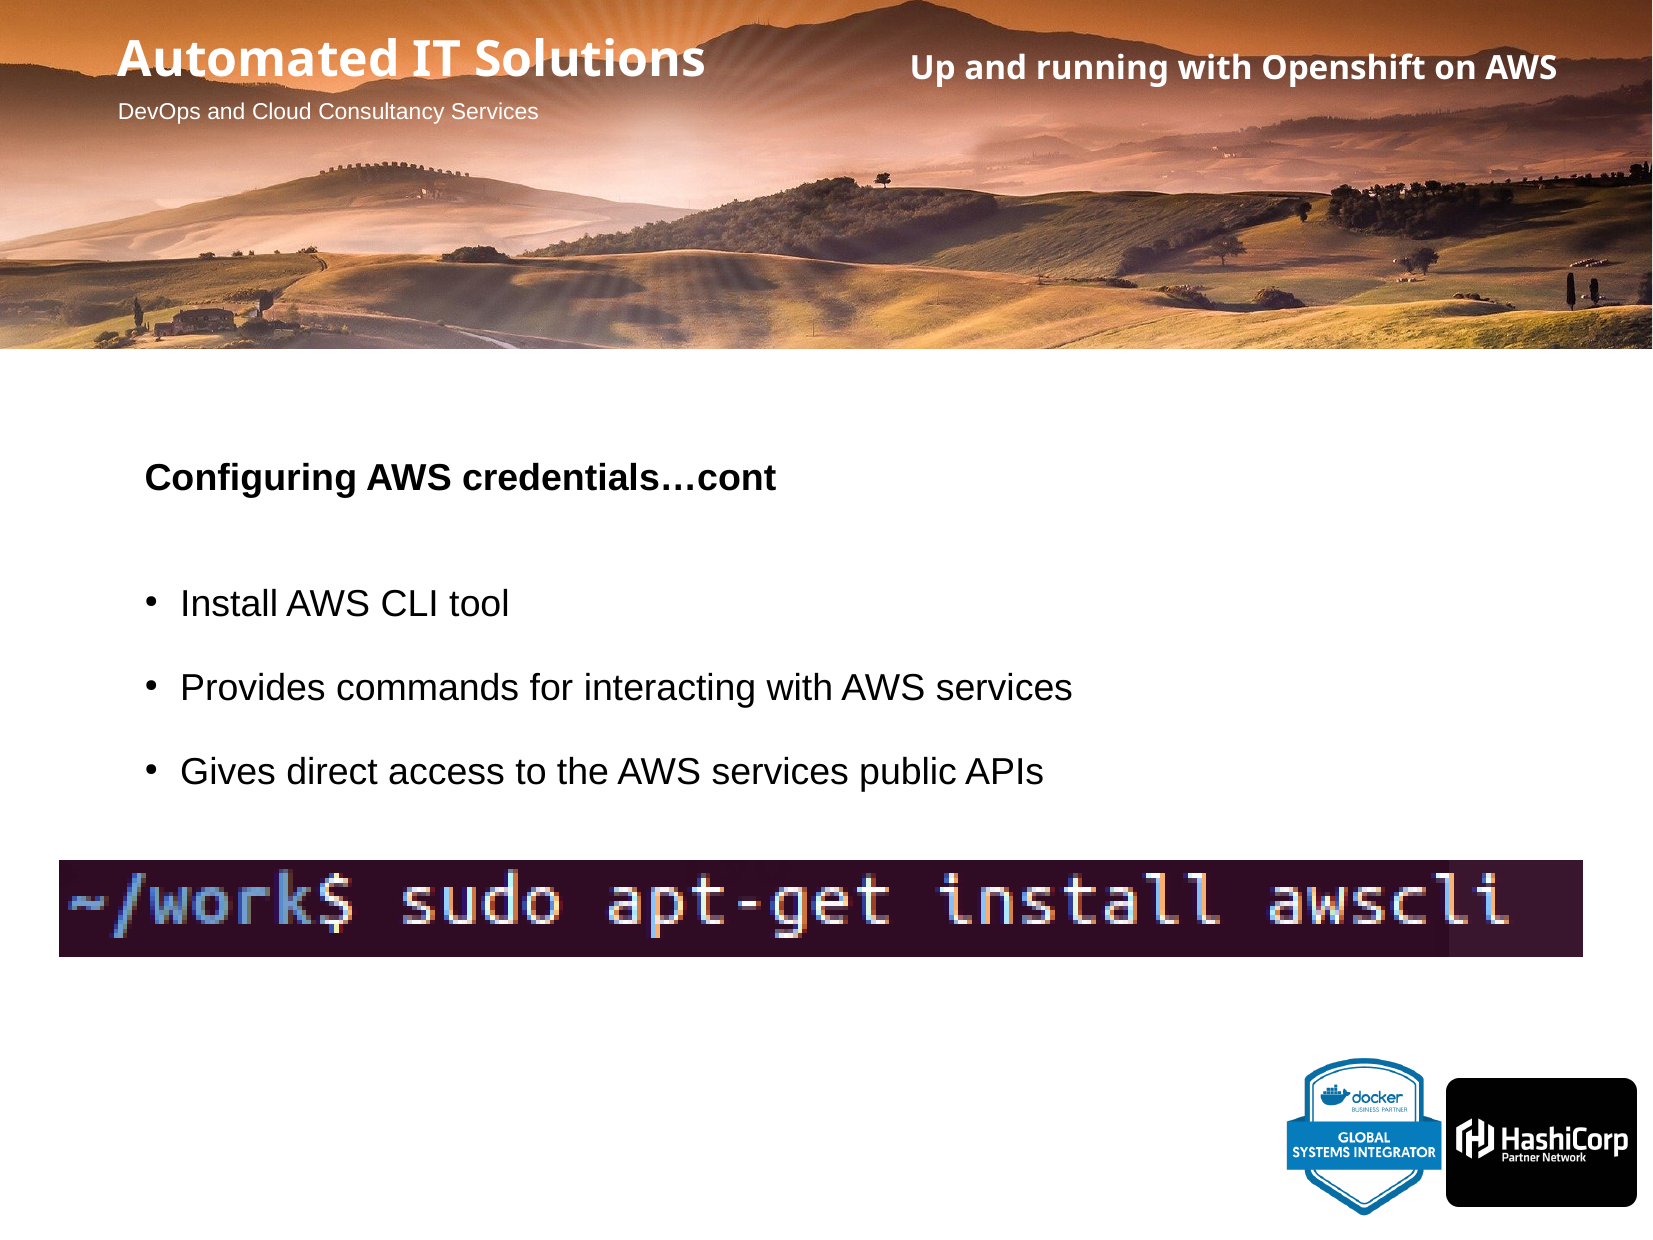

Up and running with Openshift on AWS
Configuring AWS credentials…cont
Install AWS CLI tool
Provides commands for interacting with AWS services
Gives direct access to the AWS services public APIs